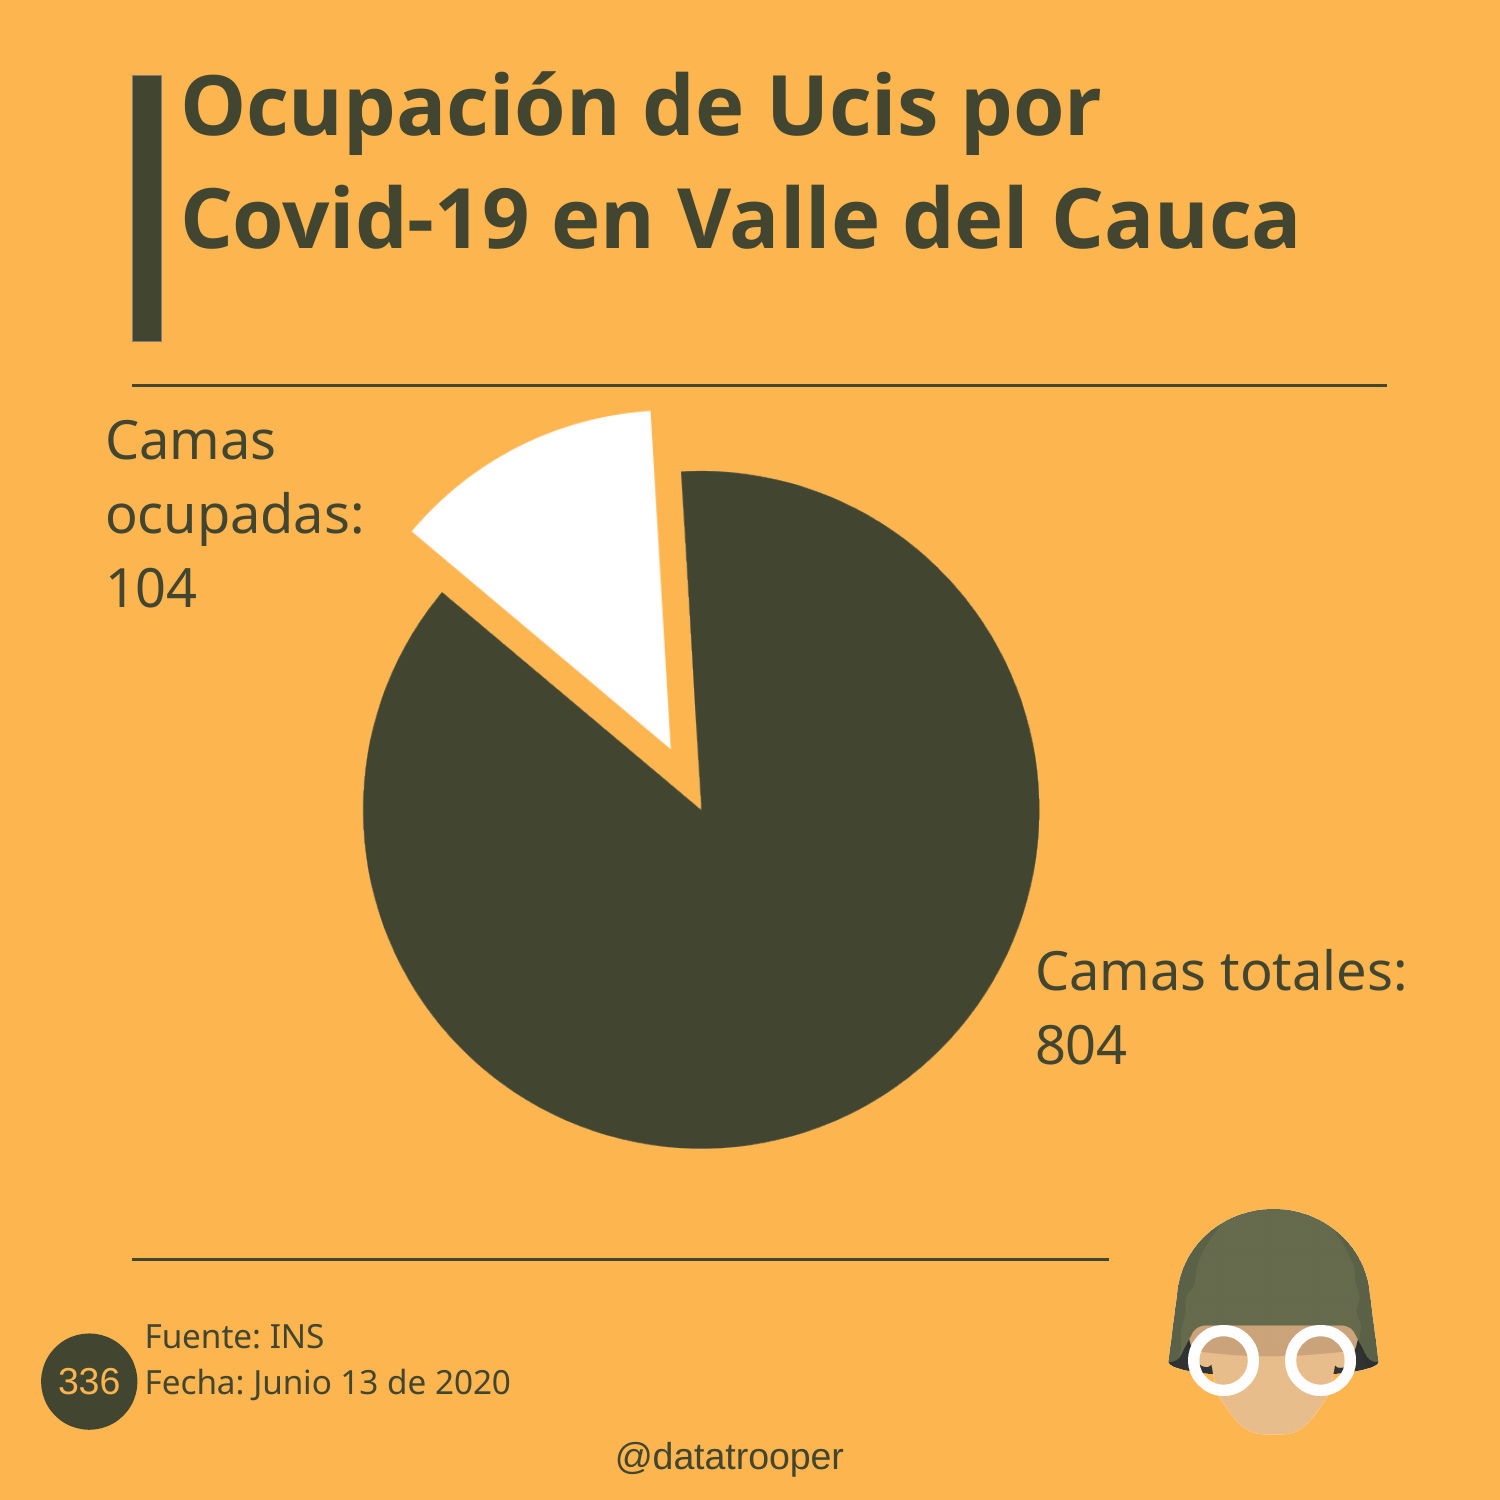

# Ocupación de Ucis por Covid-19 en Valle del Cauca
Camas ocupadas: 104
Camas totales: 804